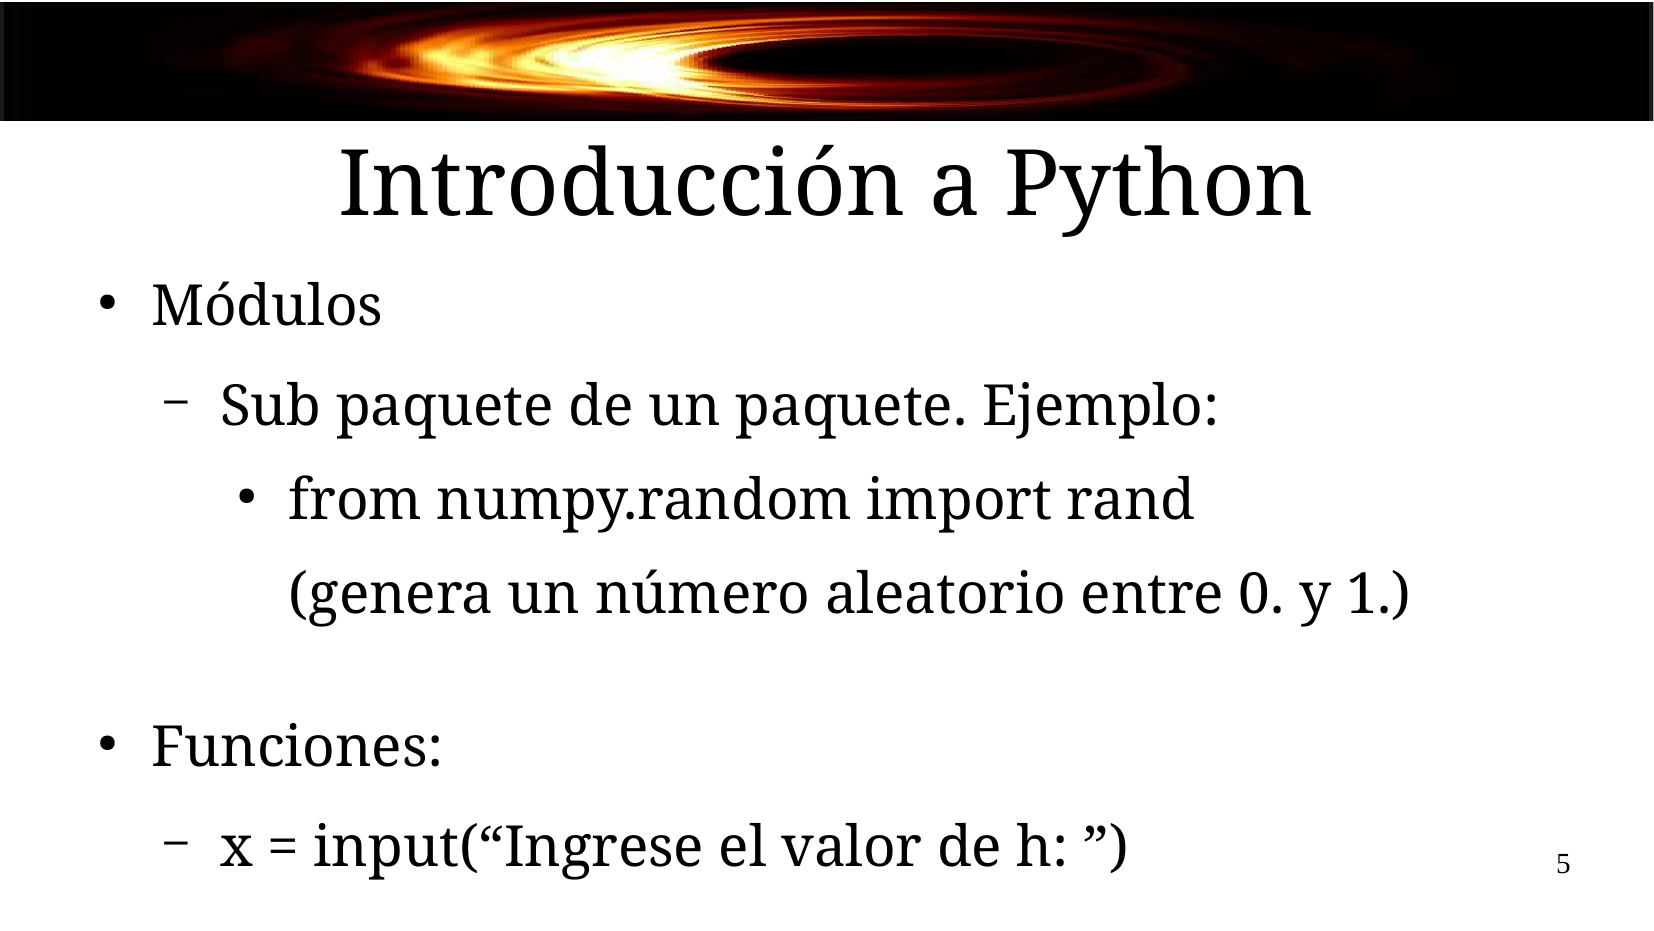

Introducción a Python
# Módulos
Sub paquete de un paquete. Ejemplo:
from numpy.random import rand
(genera un número aleatorio entre 0. y 1.)
Funciones:
x = input(“Ingrese el valor de h: ”)
5